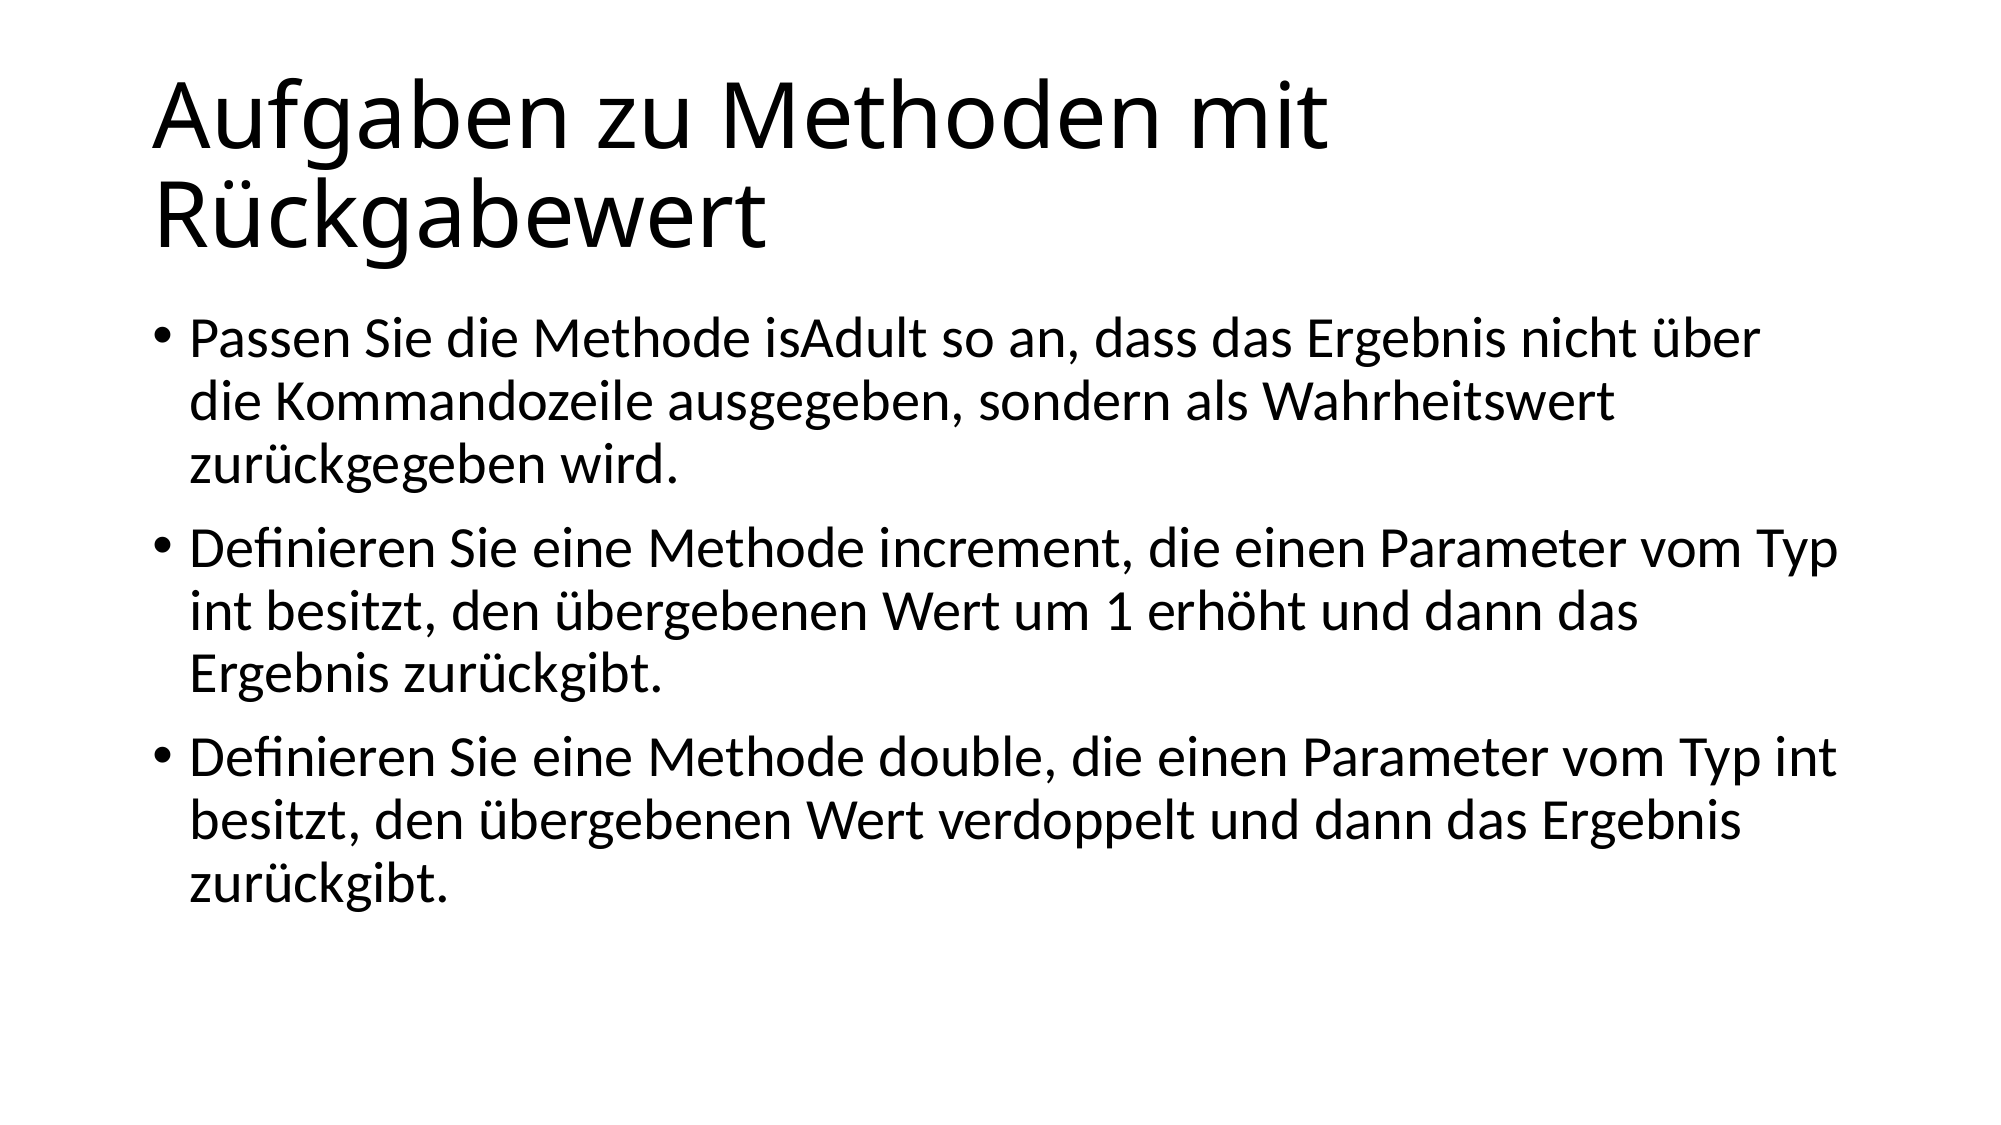

# Aufgaben zu Methoden mit Rückgabewert
Passen Sie die Methode isAdult so an, dass das Ergebnis nicht über die Kommandozeile ausgegeben, sondern als Wahrheitswert zurückgegeben wird.
Definieren Sie eine Methode increment, die einen Parameter vom Typ int besitzt, den übergebenen Wert um 1 erhöht und dann das Ergebnis zurückgibt.
Definieren Sie eine Methode double, die einen Parameter vom Typ int besitzt, den übergebenen Wert verdoppelt und dann das Ergebnis zurückgibt.